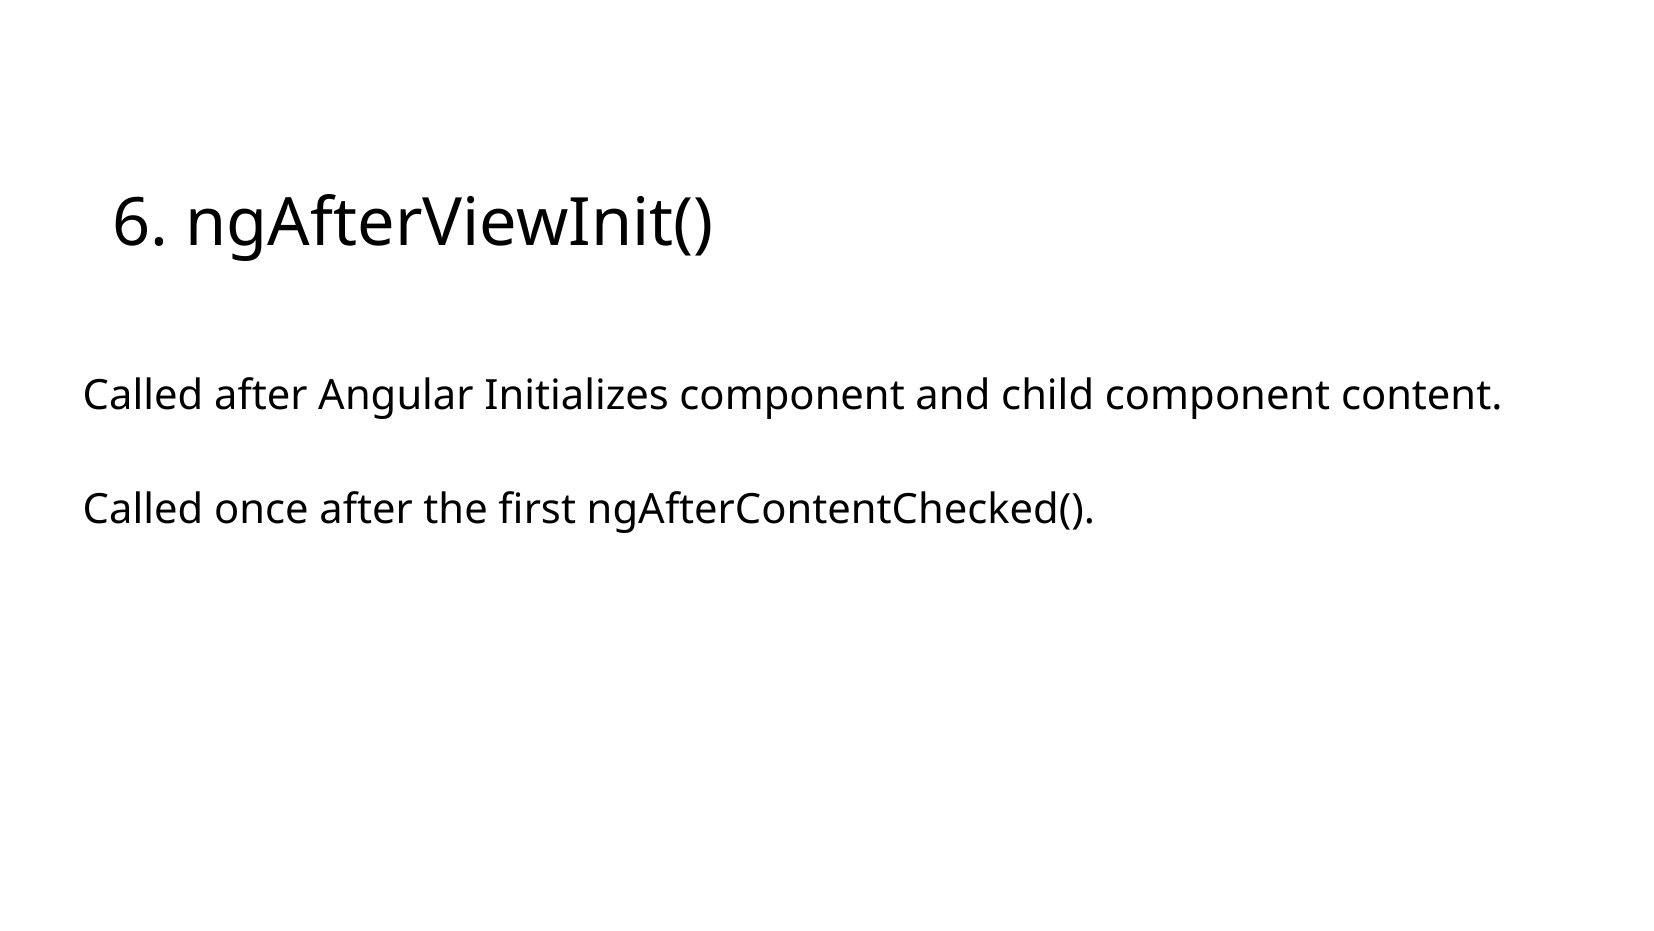

# 6. ngAfterViewInit()
Called after Angular Initializes component and child component content.
Called once after the first ngAfterContentChecked().